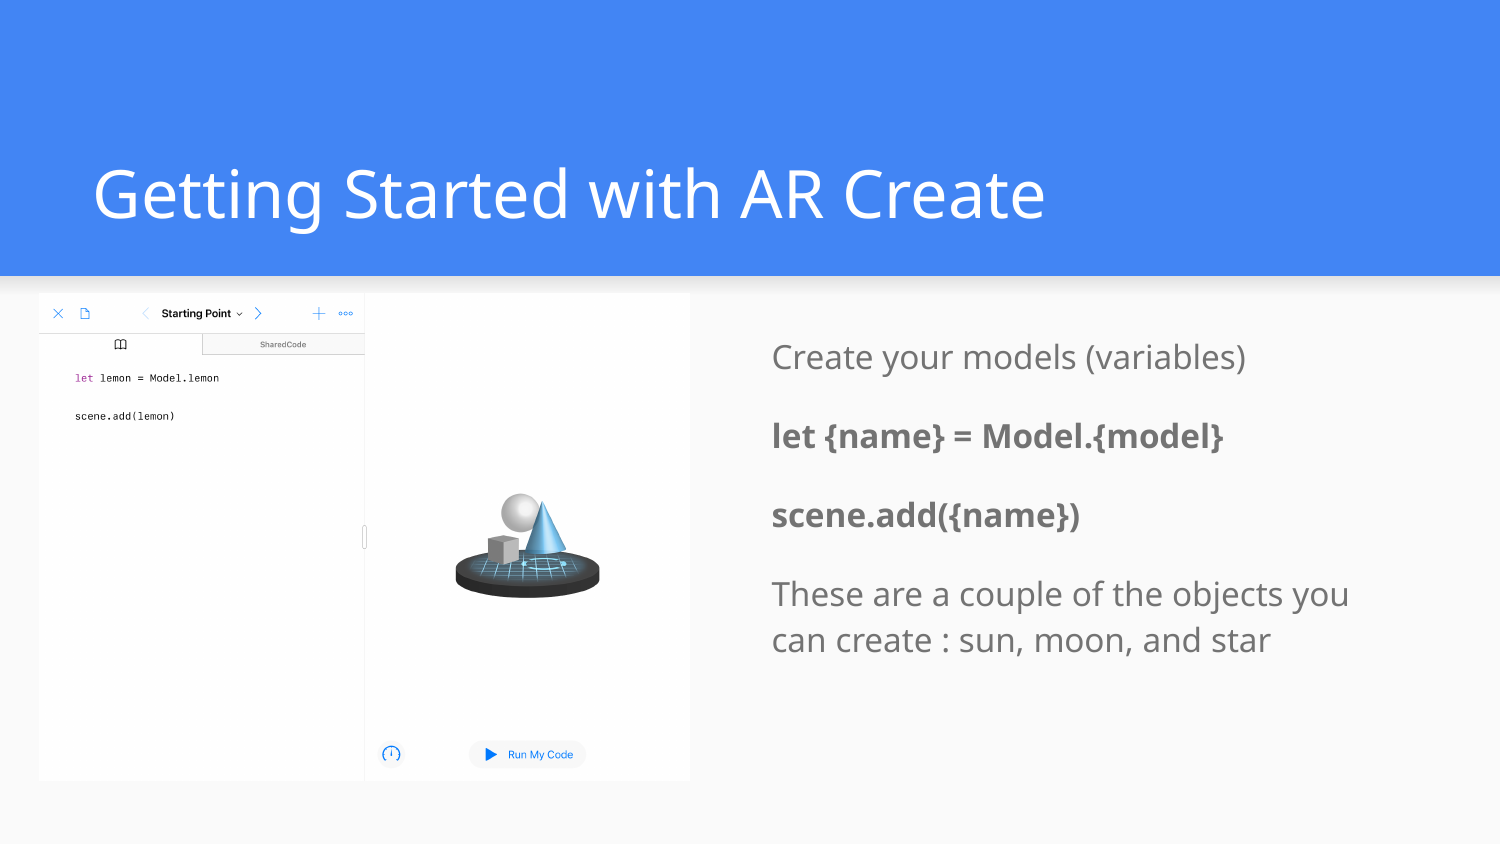

# Getting Started with AR Create
Create your models (variables)
let {name} = Model.{model}
scene.add({name})
These are a couple of the objects you can create : sun, moon, and star